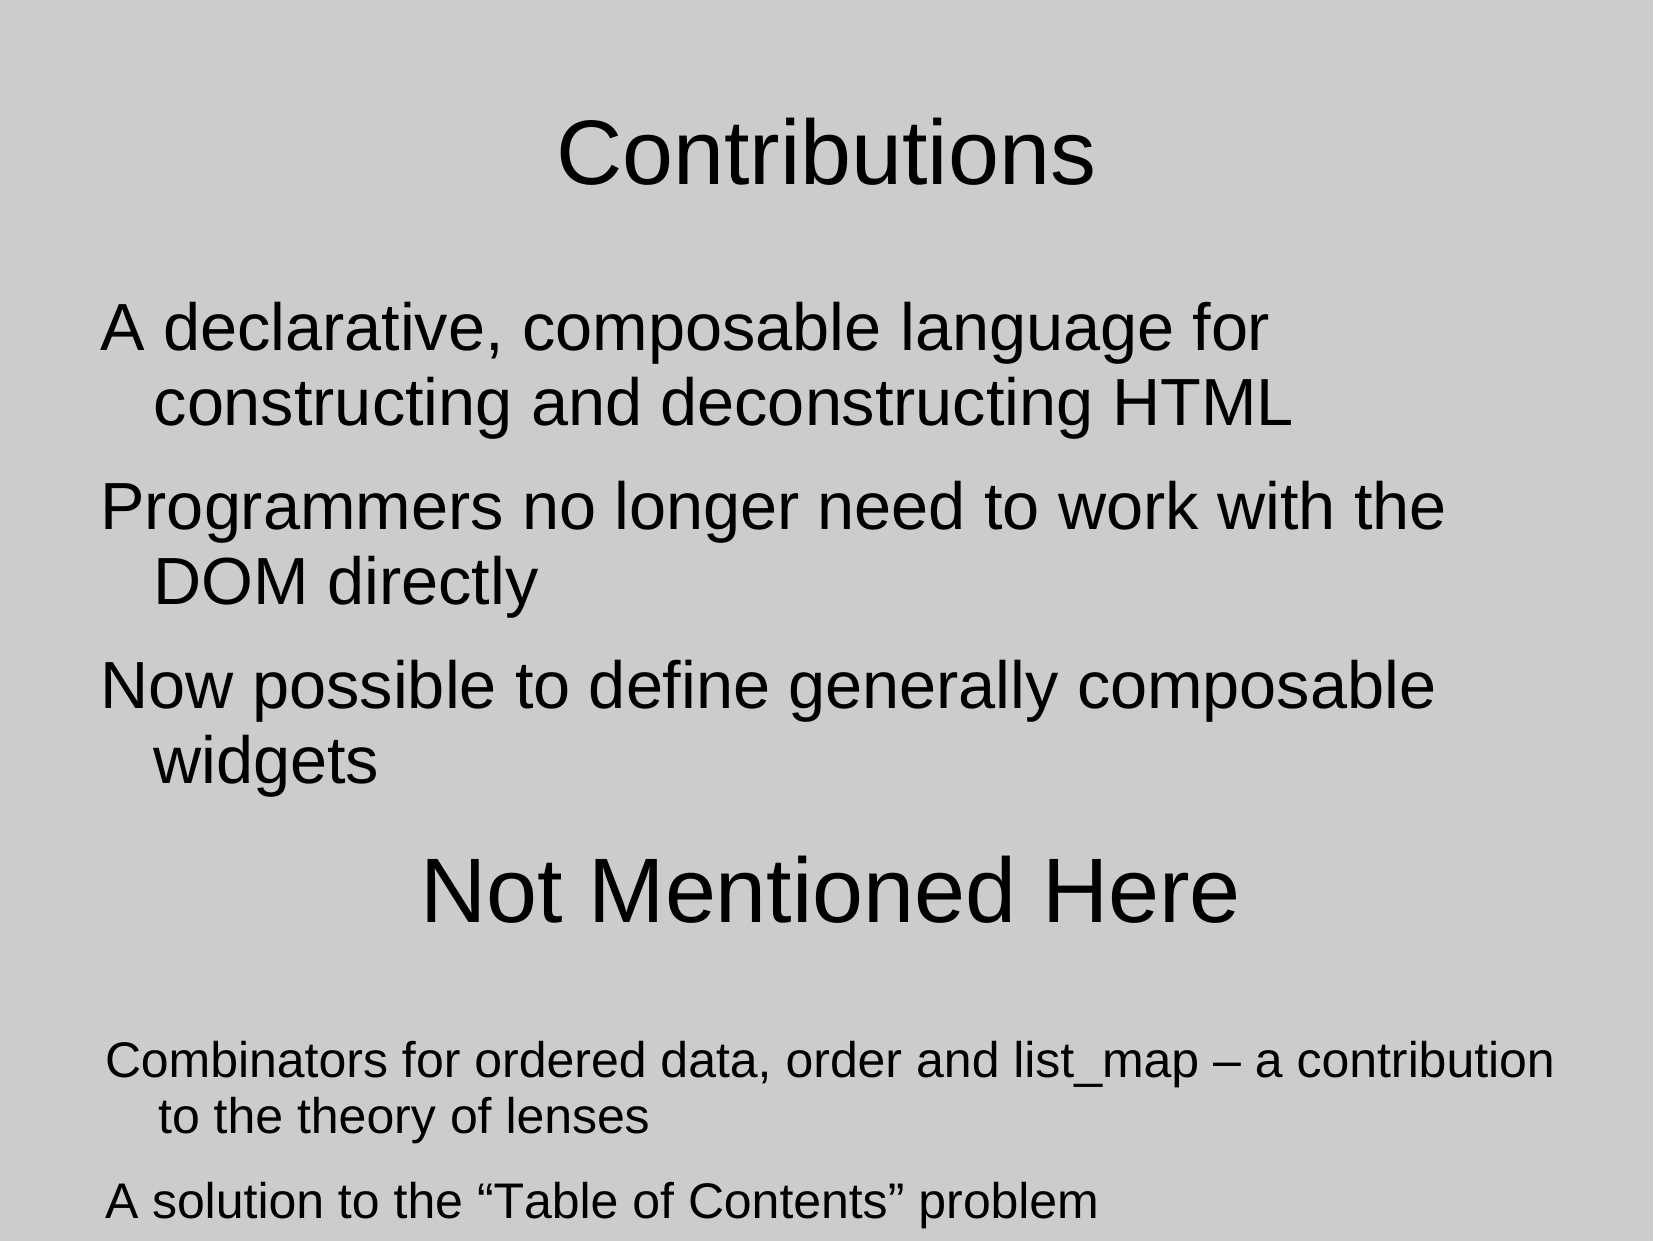

# Contributions
A declarative, composable language for constructing and deconstructing HTML
Programmers no longer need to work with the DOM directly
Now possible to define generally composable widgets
Not Mentioned Here
Combinators for ordered data, order and list_map – a contribution to the theory of lenses
A solution to the “Table of Contents” problem